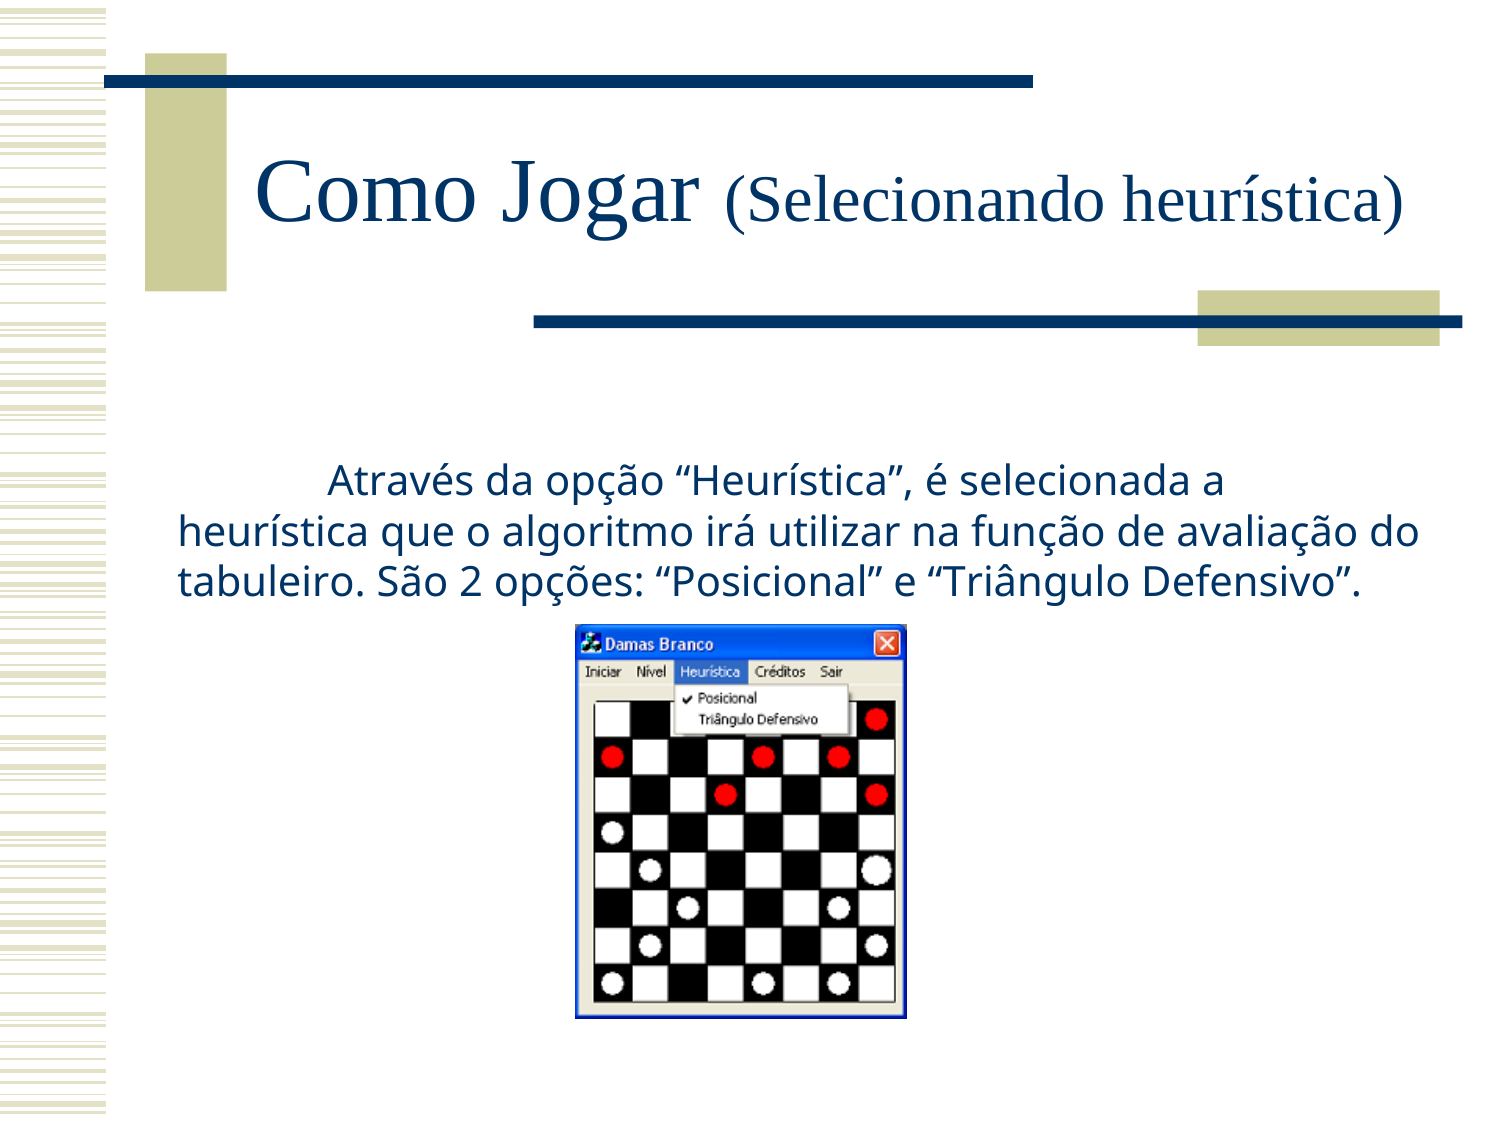

# Como Jogar (Selecionando heurística)
	Através da opção “Heurística”, é selecionada a heurística que o algoritmo irá utilizar na função de avaliação do tabuleiro. São 2 opções: “Posicional” e “Triângulo Defensivo”.